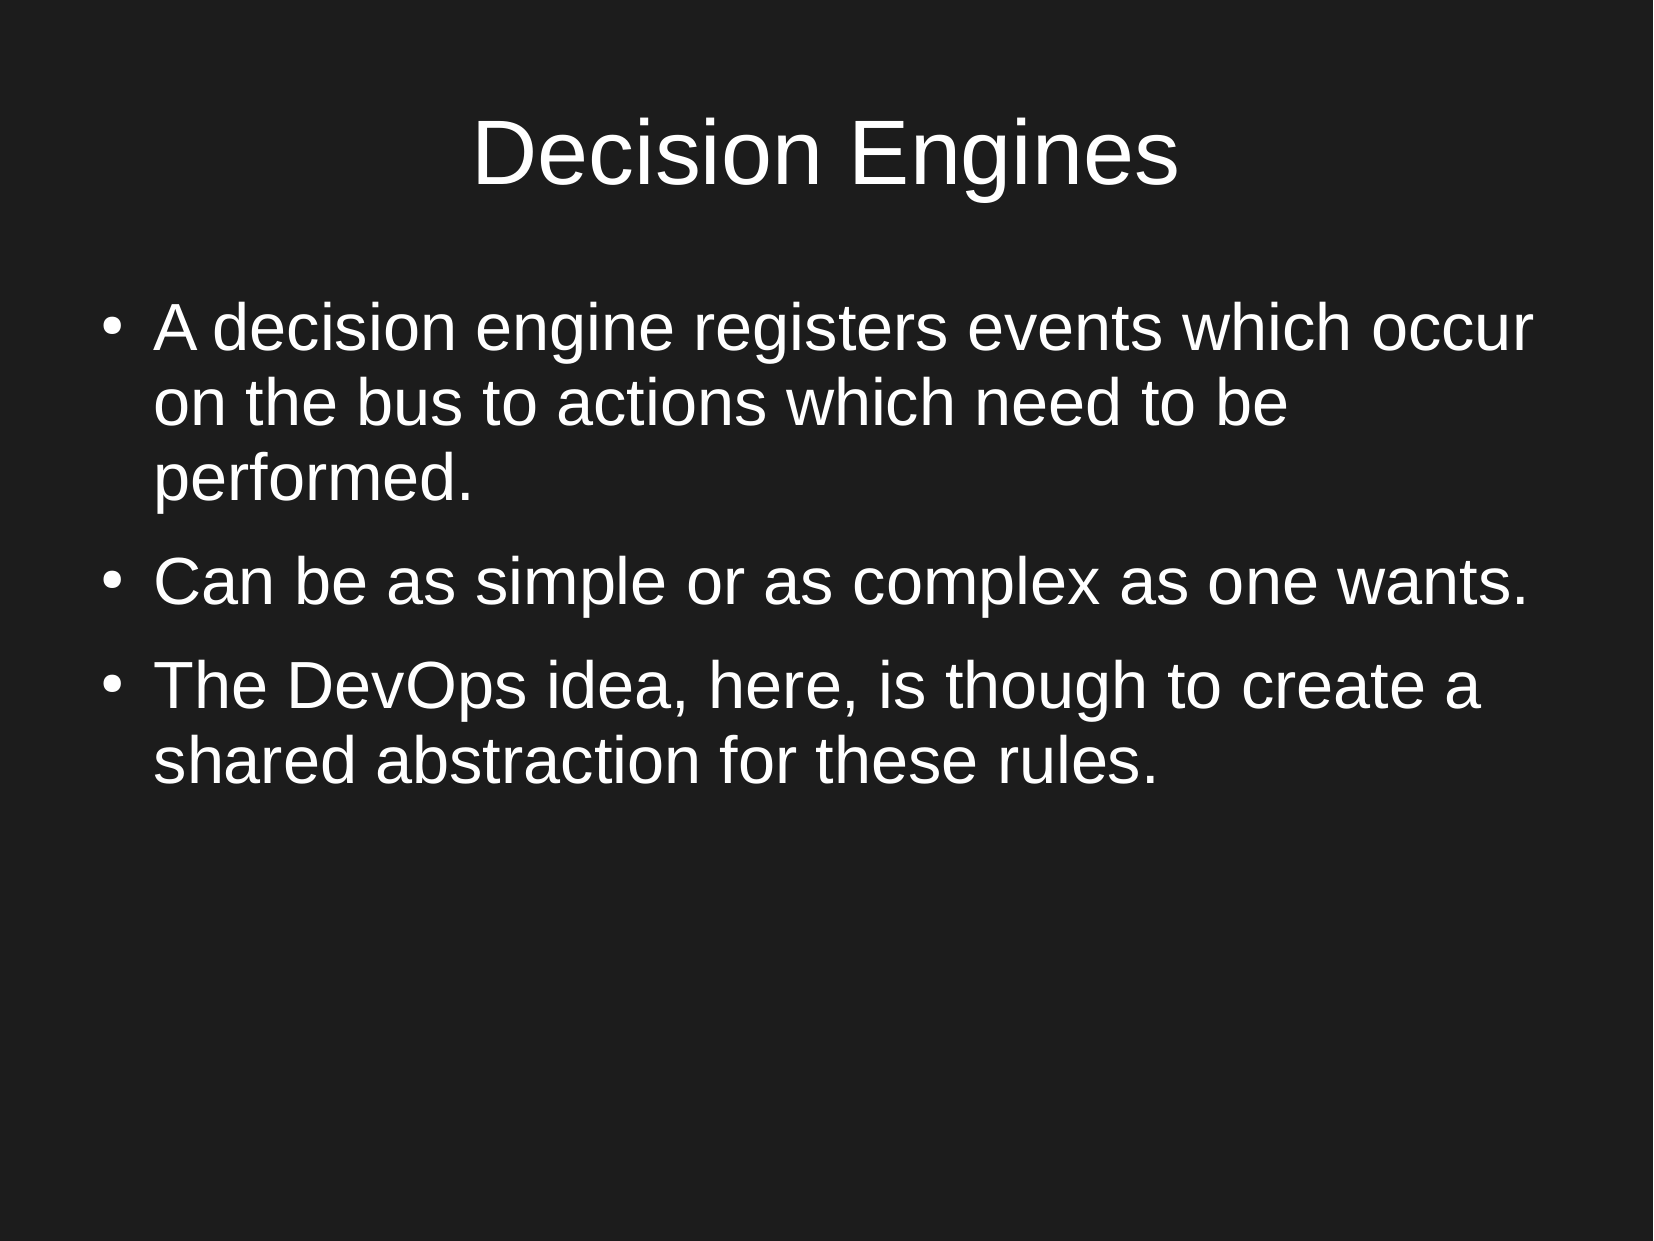

# Decision Engines
A decision engine registers events which occur on the bus to actions which need to be performed.
Can be as simple or as complex as one wants.
The DevOps idea, here, is though to create a shared abstraction for these rules.